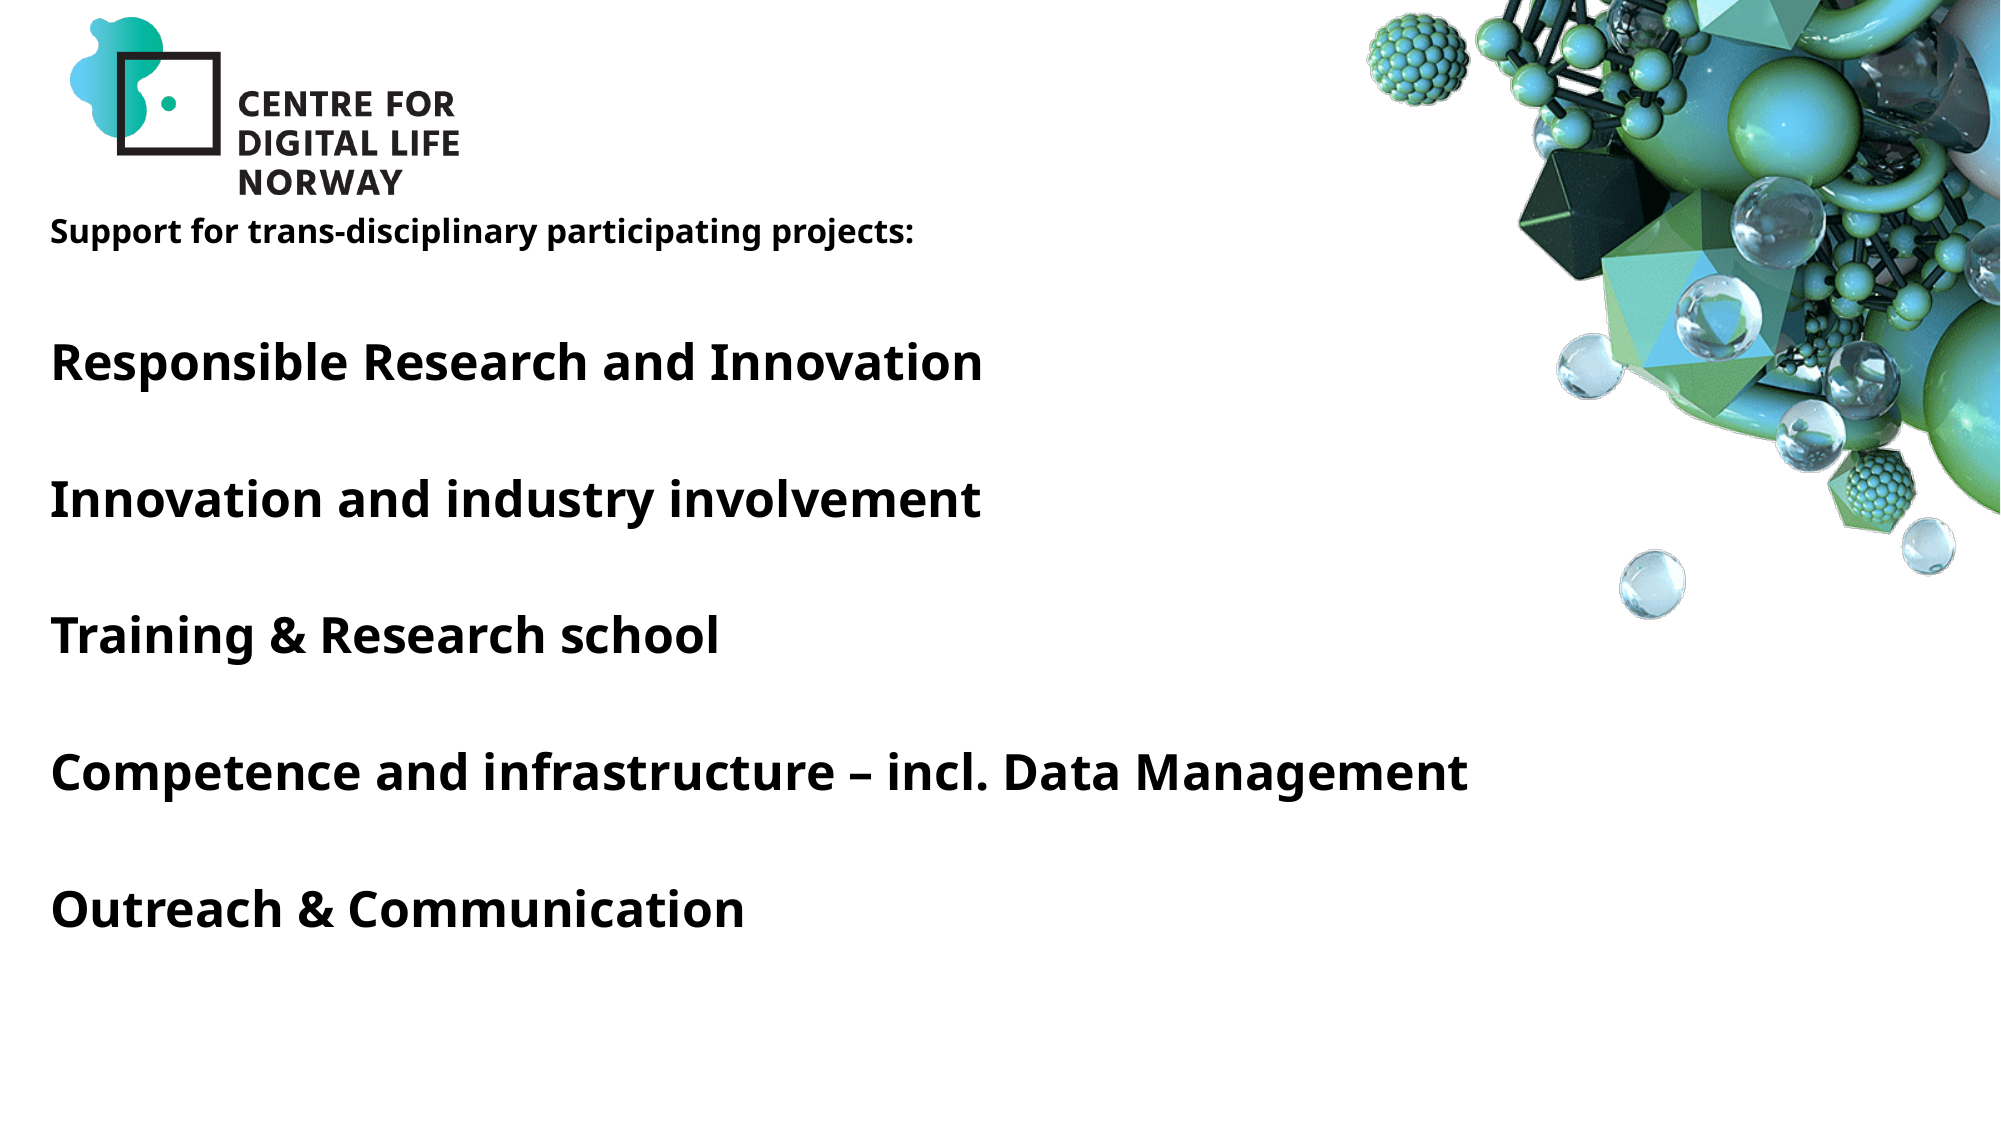

Support for trans-disciplinary participating projects:
Responsible Research and Innovation
Innovation and industry involvement
Training & Research school
Competence and infrastructure – incl. Data Management
Outreach & Communication